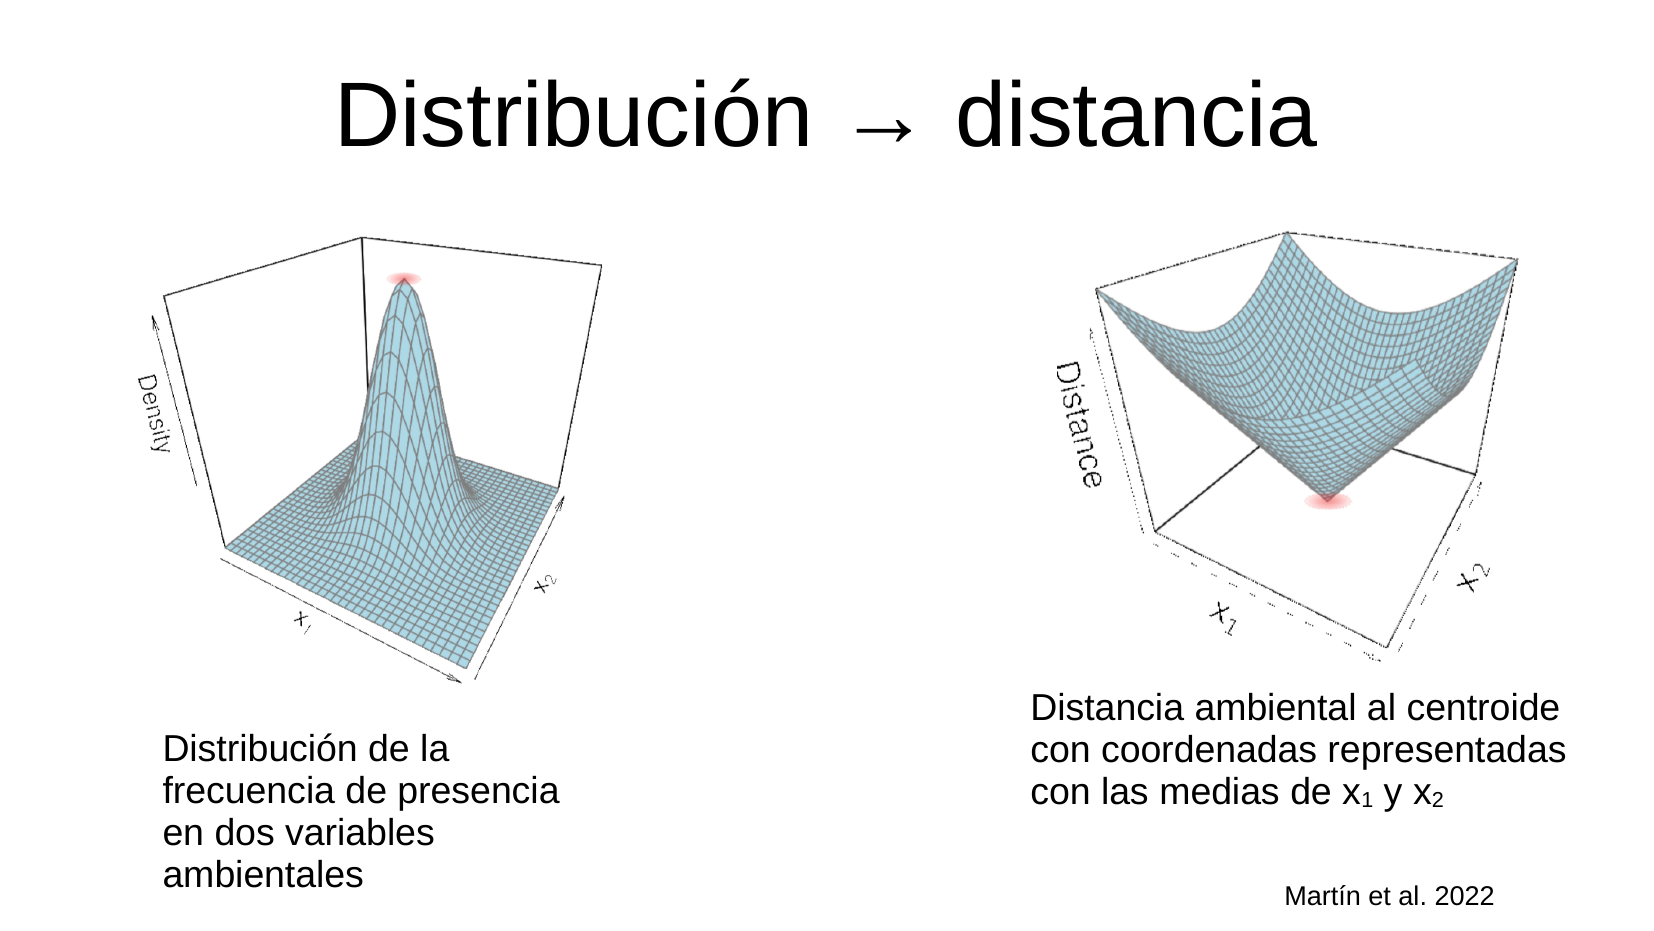

# Distribución → distancia
Distancia ambiental al centroide con coordenadas representadas con las medias de x1 y x2
Distribución de la frecuencia de presencia en dos variables ambientales
Martín et al. 2022